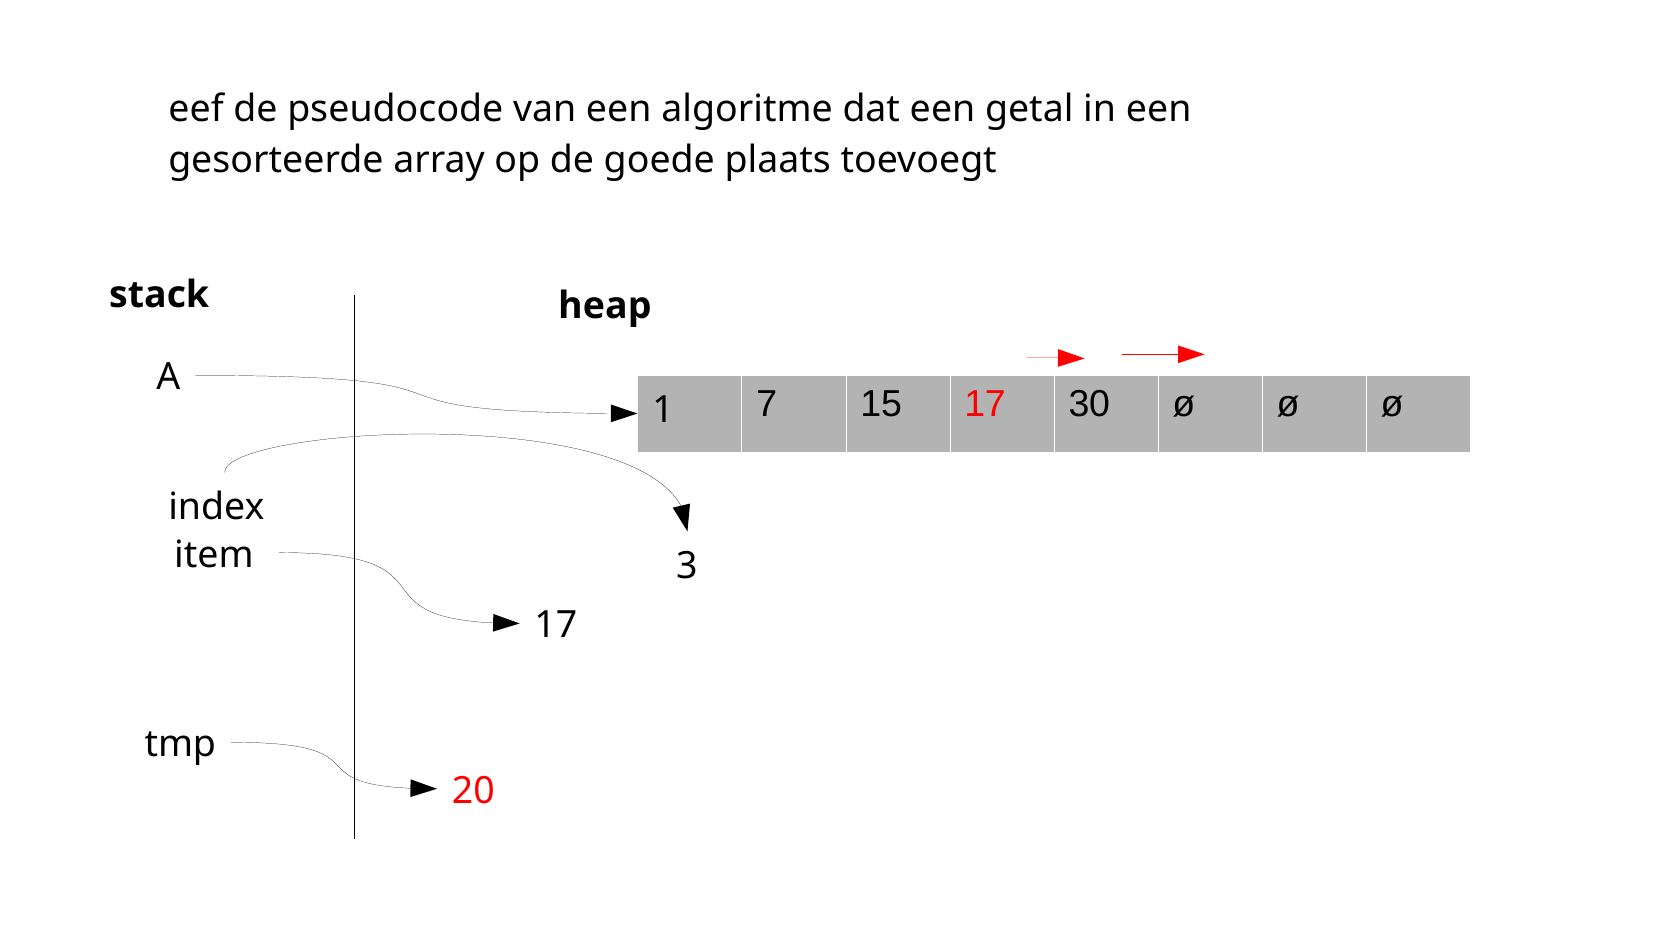

eef de pseudocode van een algoritme dat een getal in een gesorteerde array op de goede plaats toevoegt
stack
heap
A
| 1 | 7 | 15 | 17 | 30 | ø | ø | ø |
| --- | --- | --- | --- | --- | --- | --- | --- |
index
item
3
17
tmp
20